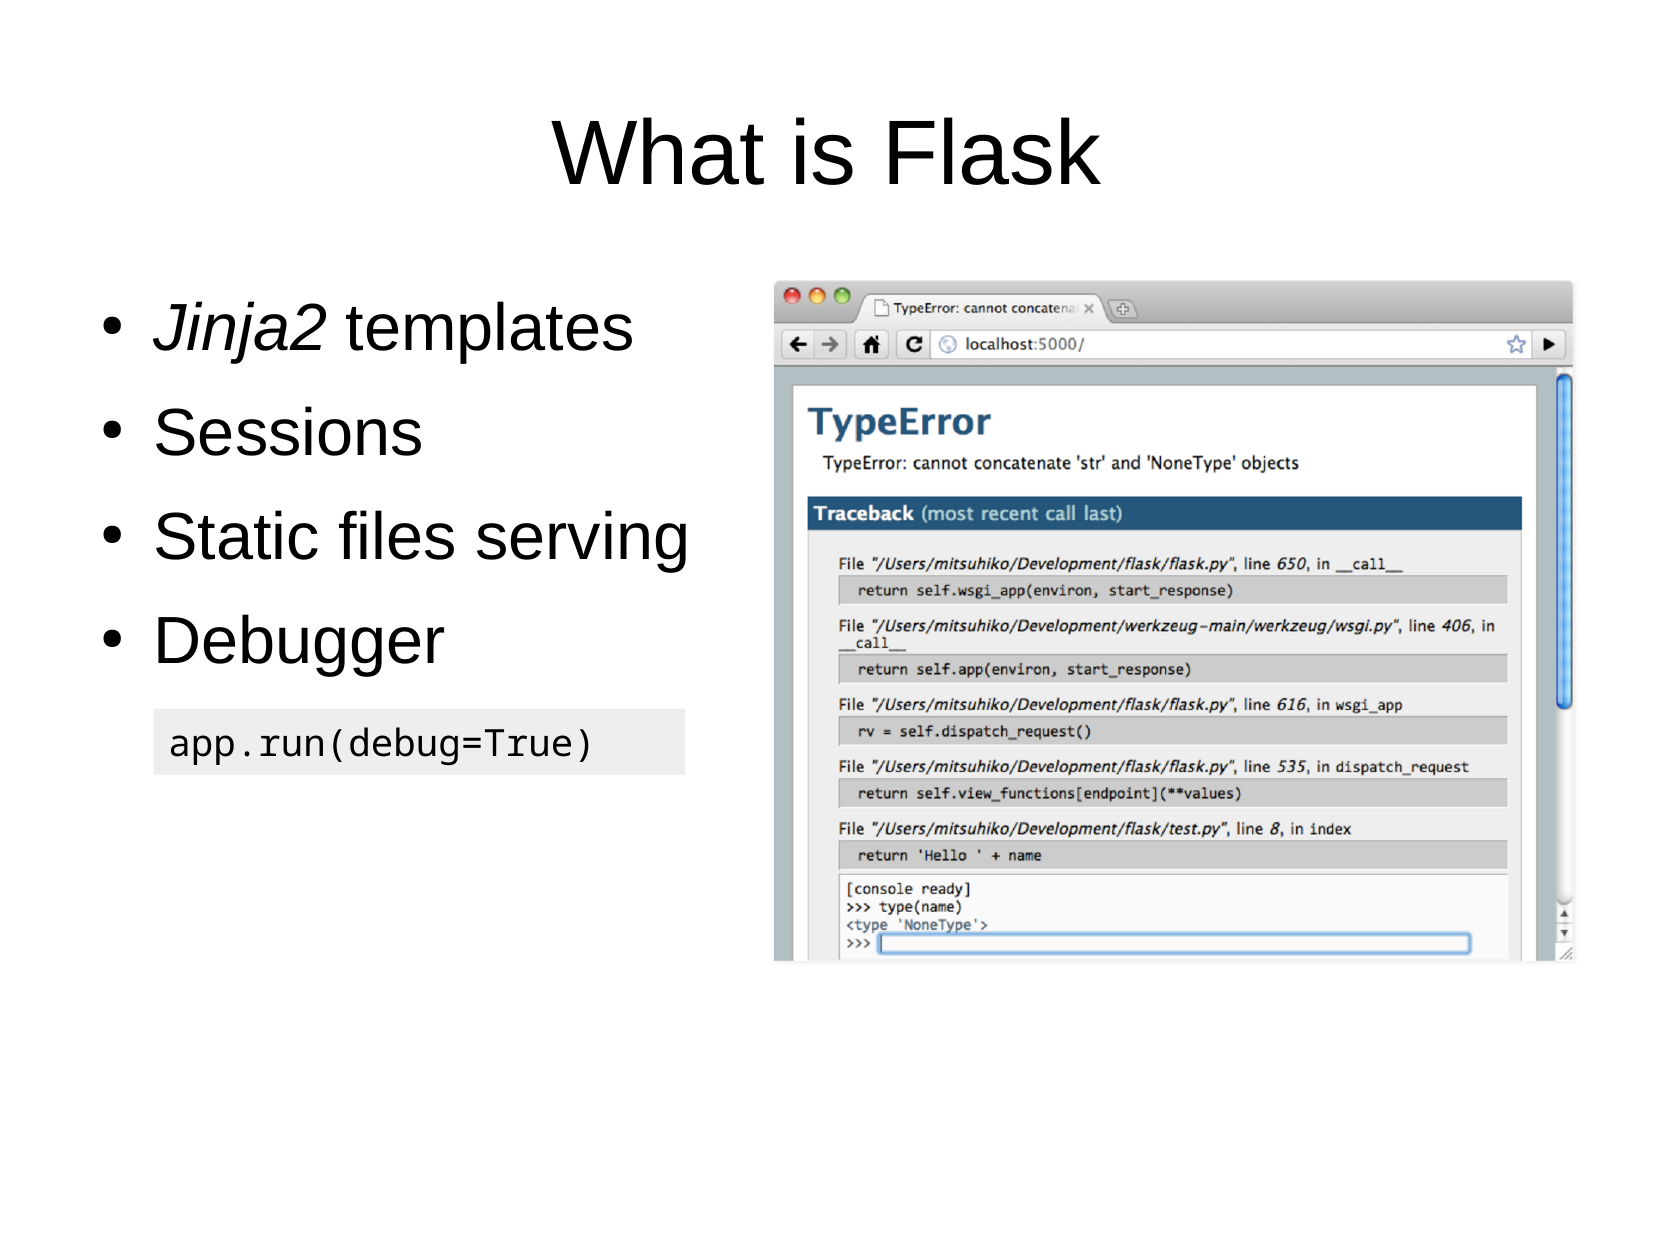

# What is Flask
Jinja2 templates
Sessions
Static files serving
Debugger
app.run(debug=True)